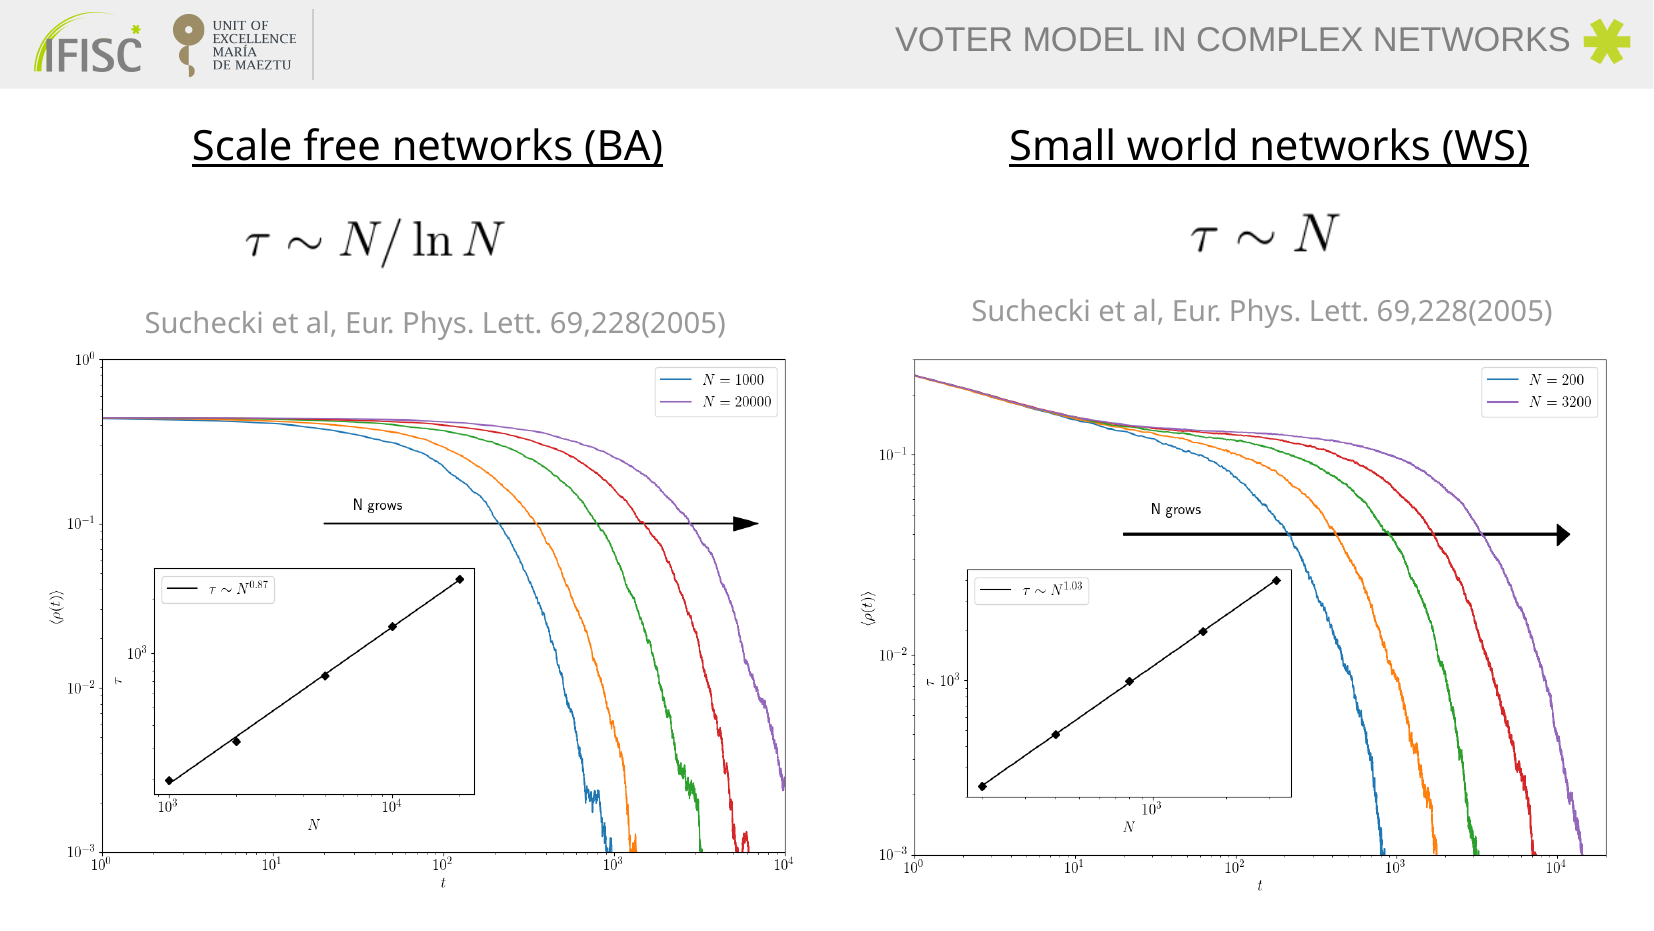

# VOTER MODEL IN COMPLEX NETWORKS
Scale free networks (BA)
Small world networks (WS)
Suchecki et al, Eur. Phys. Lett. 69,228(2005)
Suchecki et al, Eur. Phys. Lett. 69,228(2005)